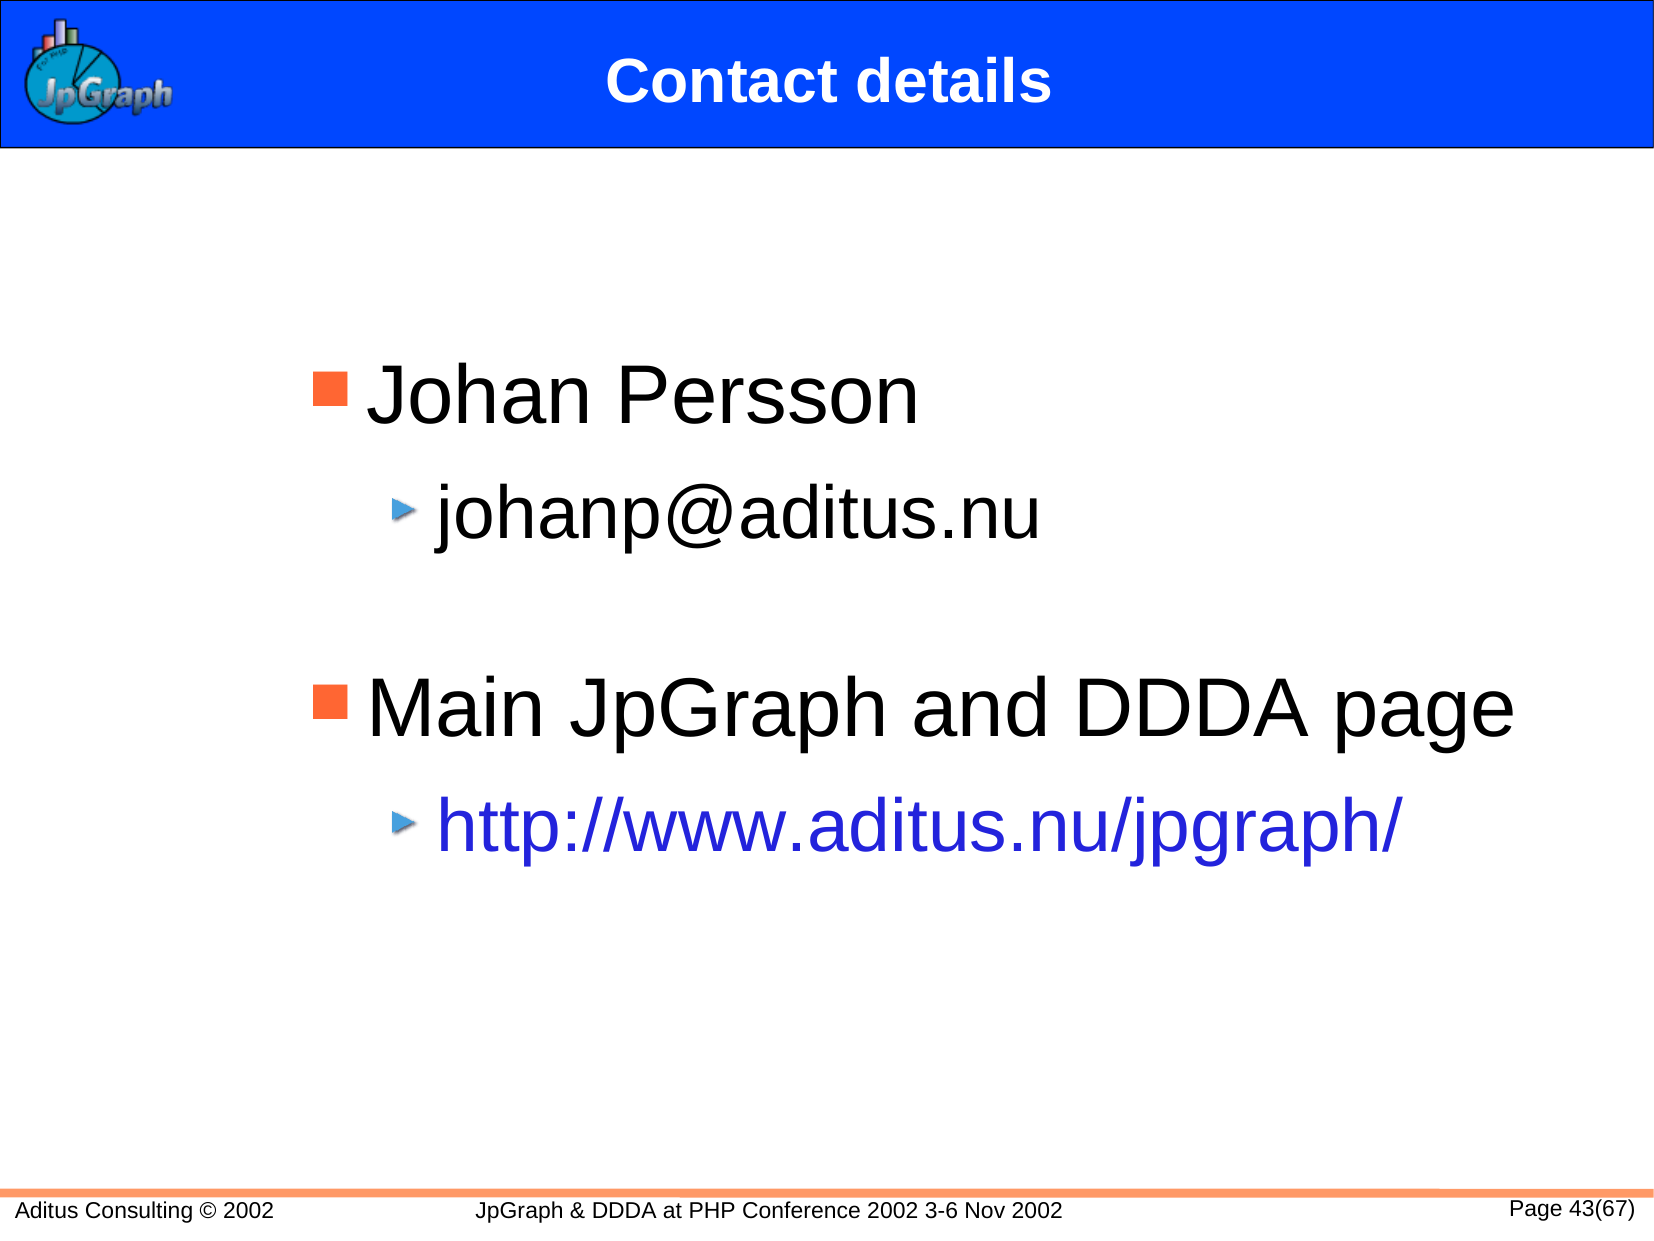

# Contact details
Johan Persson
johanp@aditus.nu
Main JpGraph and DDDA page
http://www.aditus.nu/jpgraph/